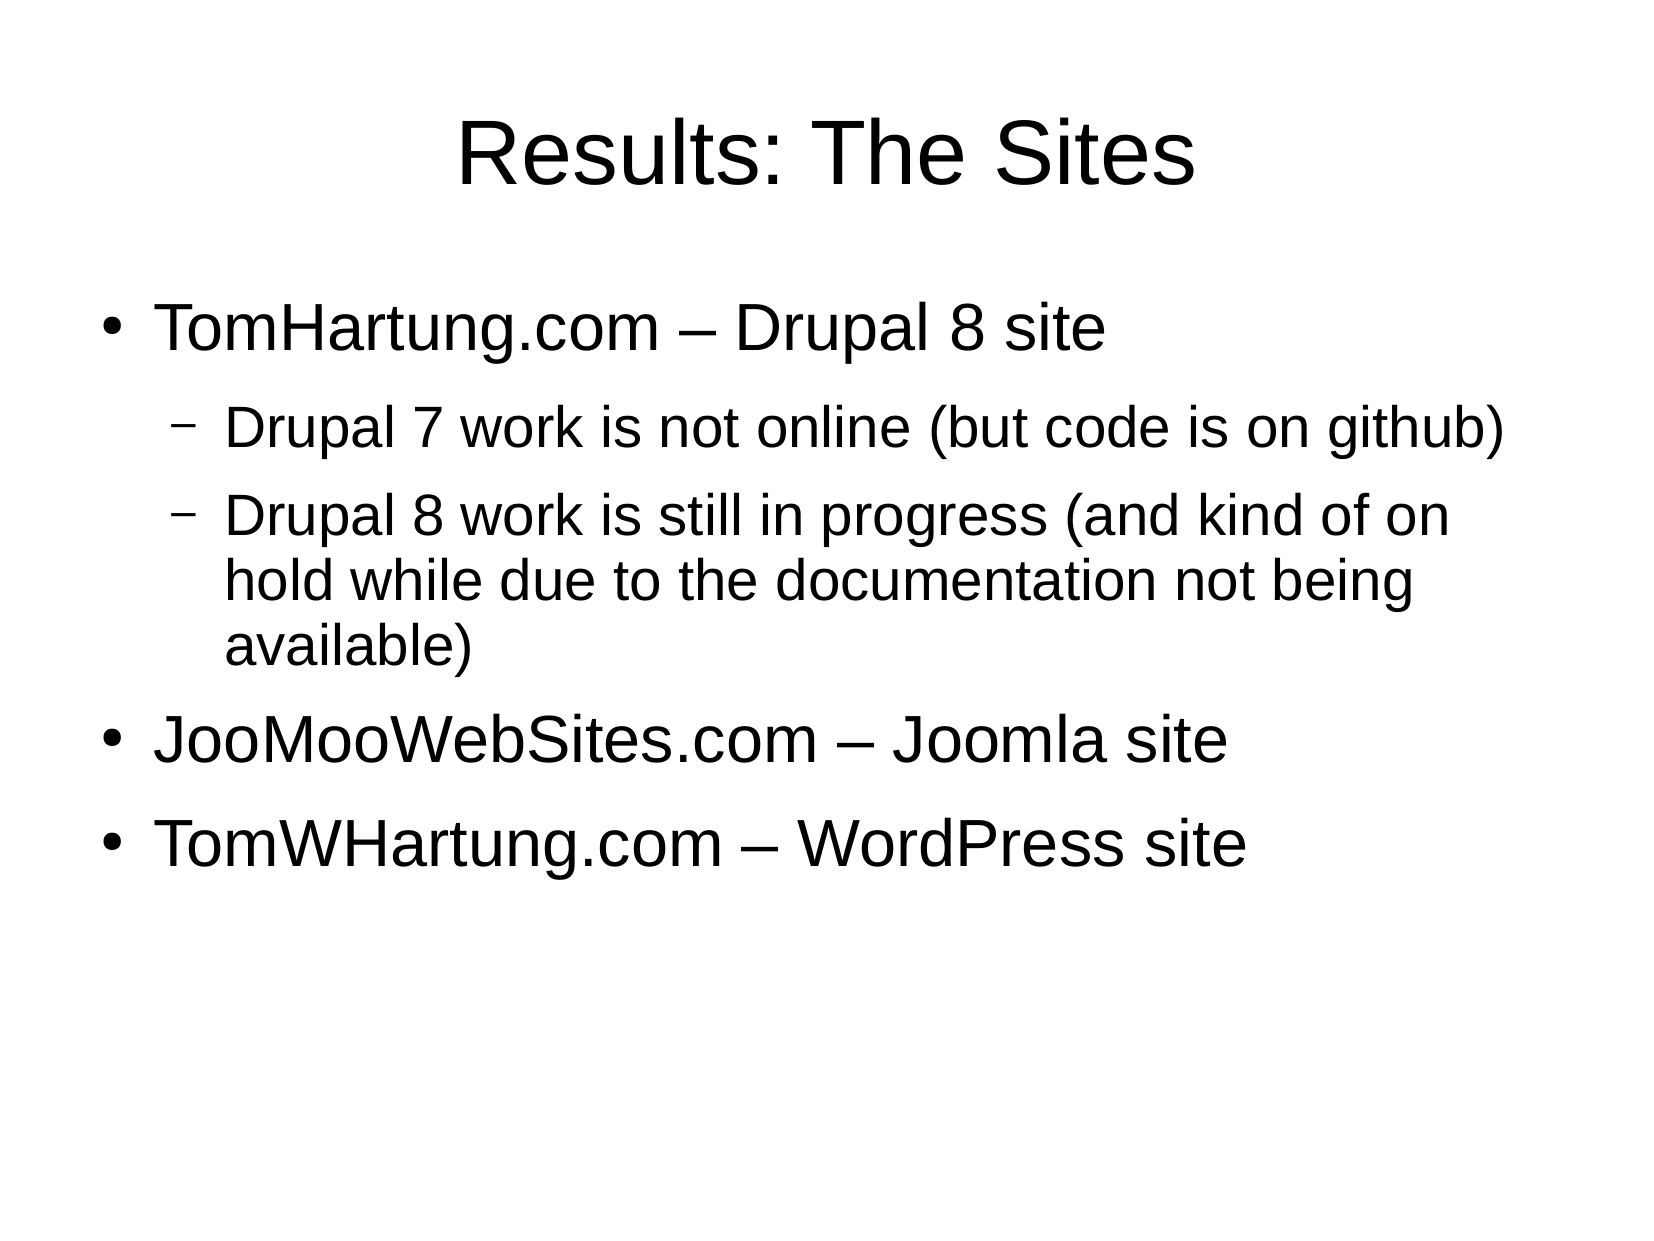

# Results: The Sites
TomHartung.com – Drupal 8 site
Drupal 7 work is not online (but code is on github)
Drupal 8 work is still in progress (and kind of on hold while due to the documentation not being available)
JooMooWebSites.com – Joomla site
TomWHartung.com – WordPress site